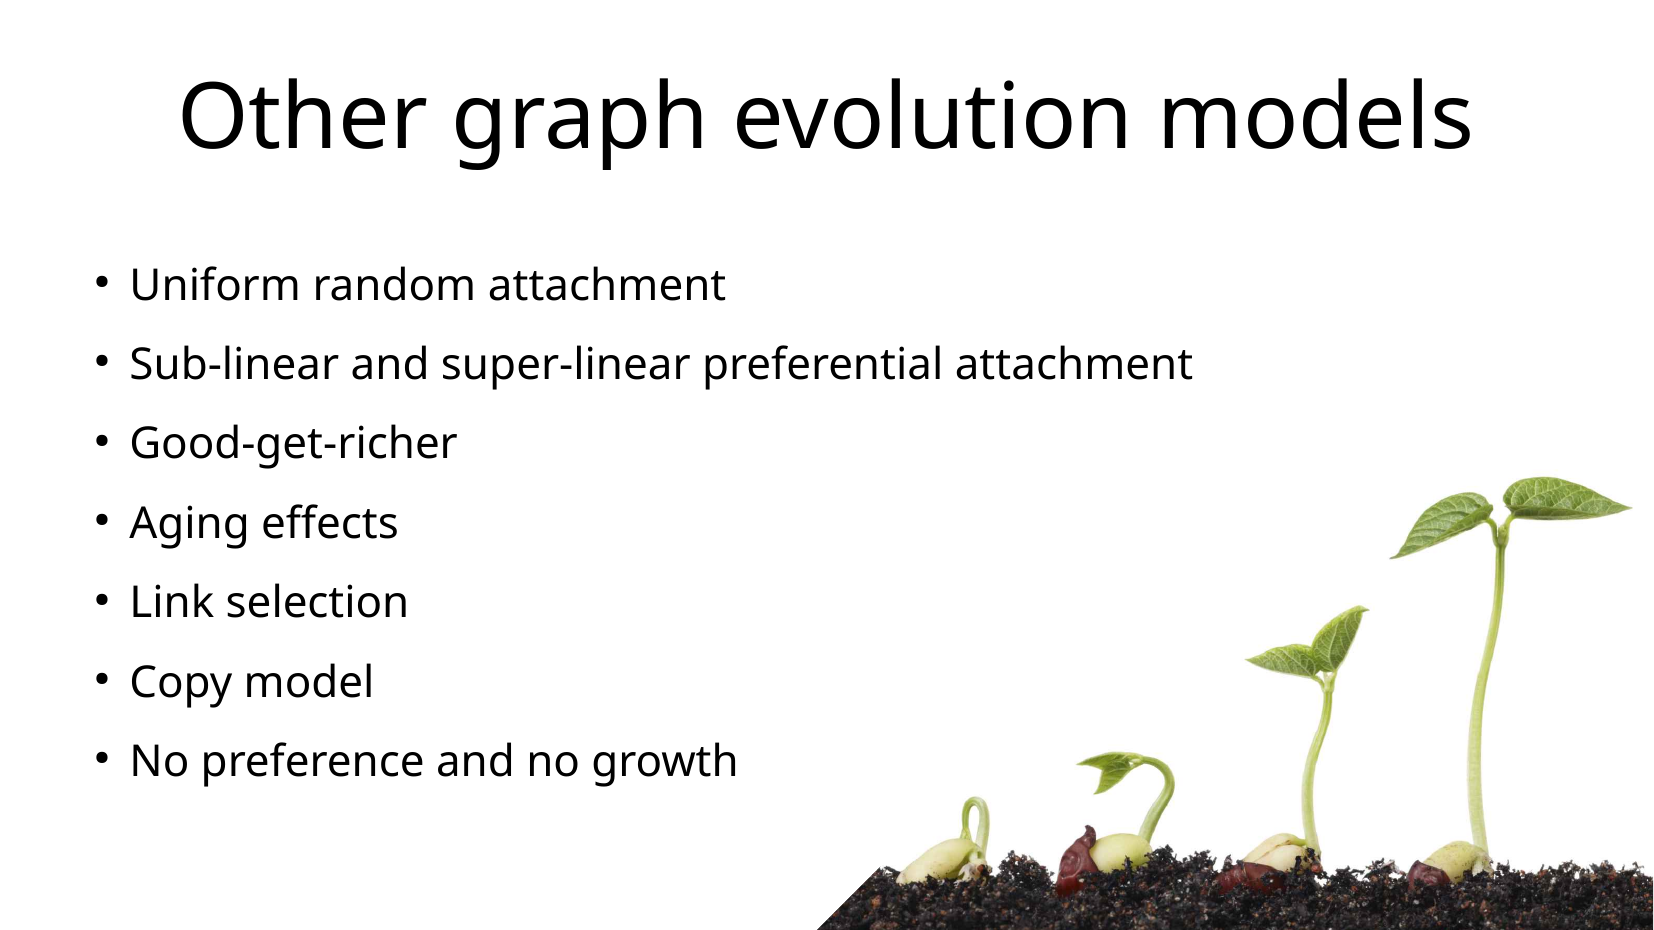

# Other graph evolution models
Uniform random attachment
Sub-linear and super-linear preferential attachment
Good-get-richer
Aging effects
Link selection
Copy model
No preference and no growth
3